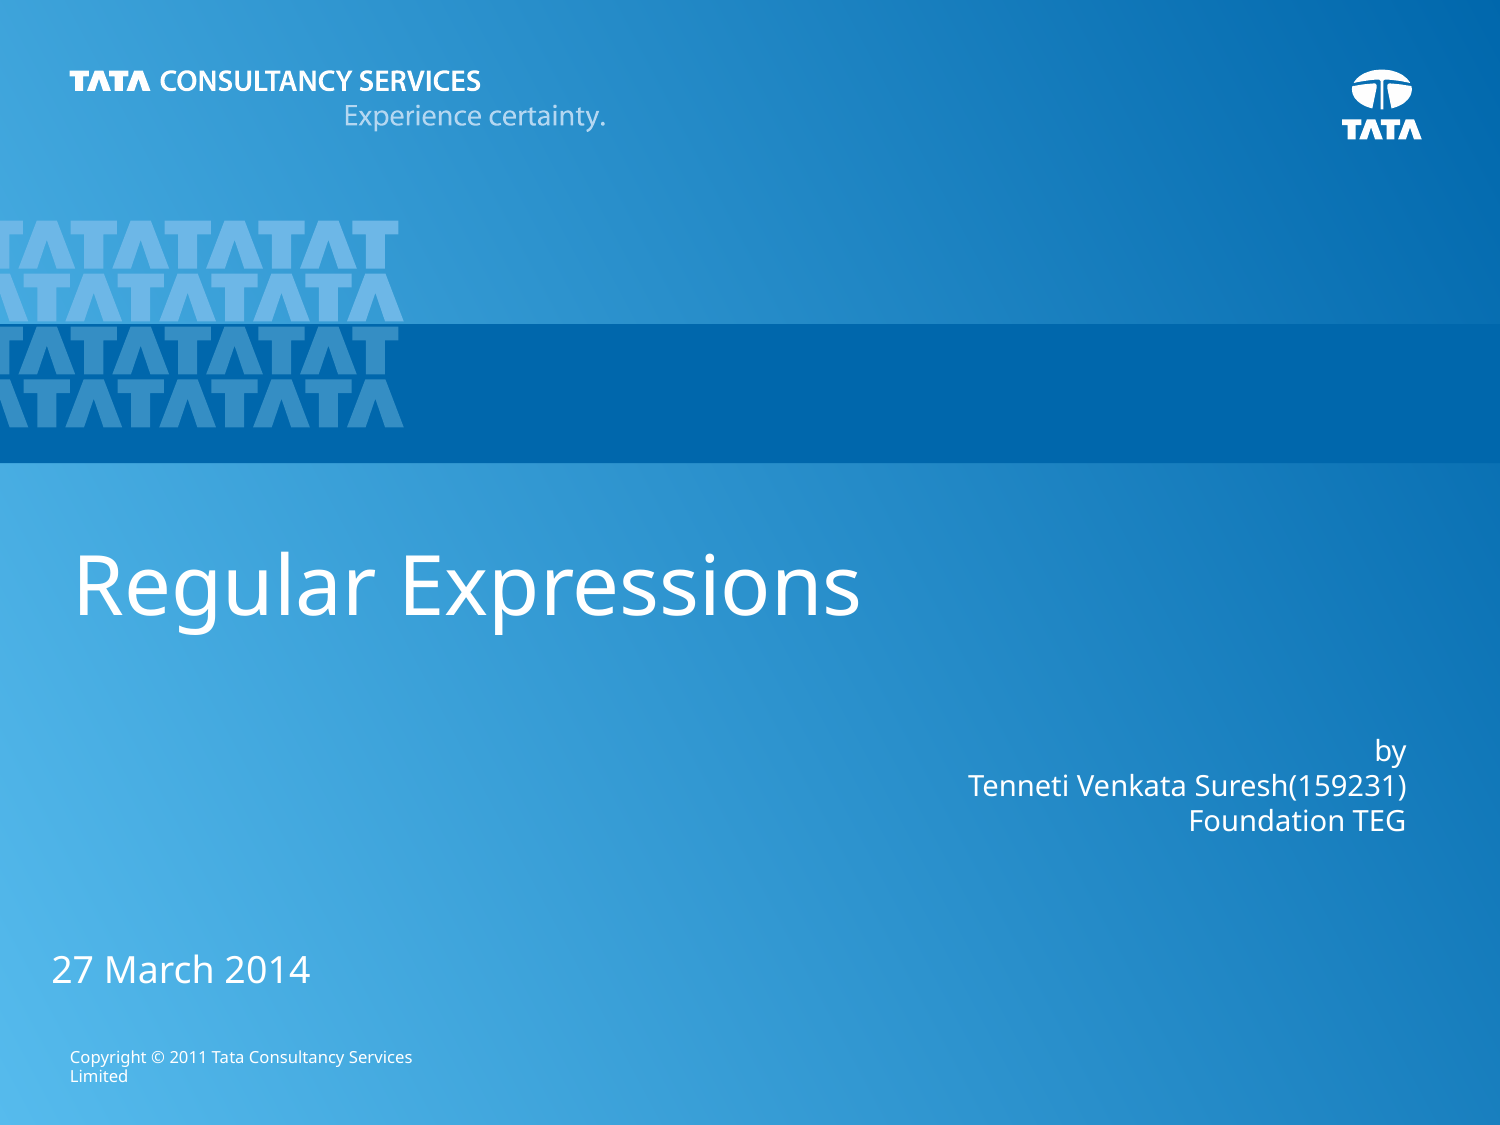

# Regular Expressions
by
Tenneti Venkata Suresh(159231)
Foundation TEG
27 March 2014